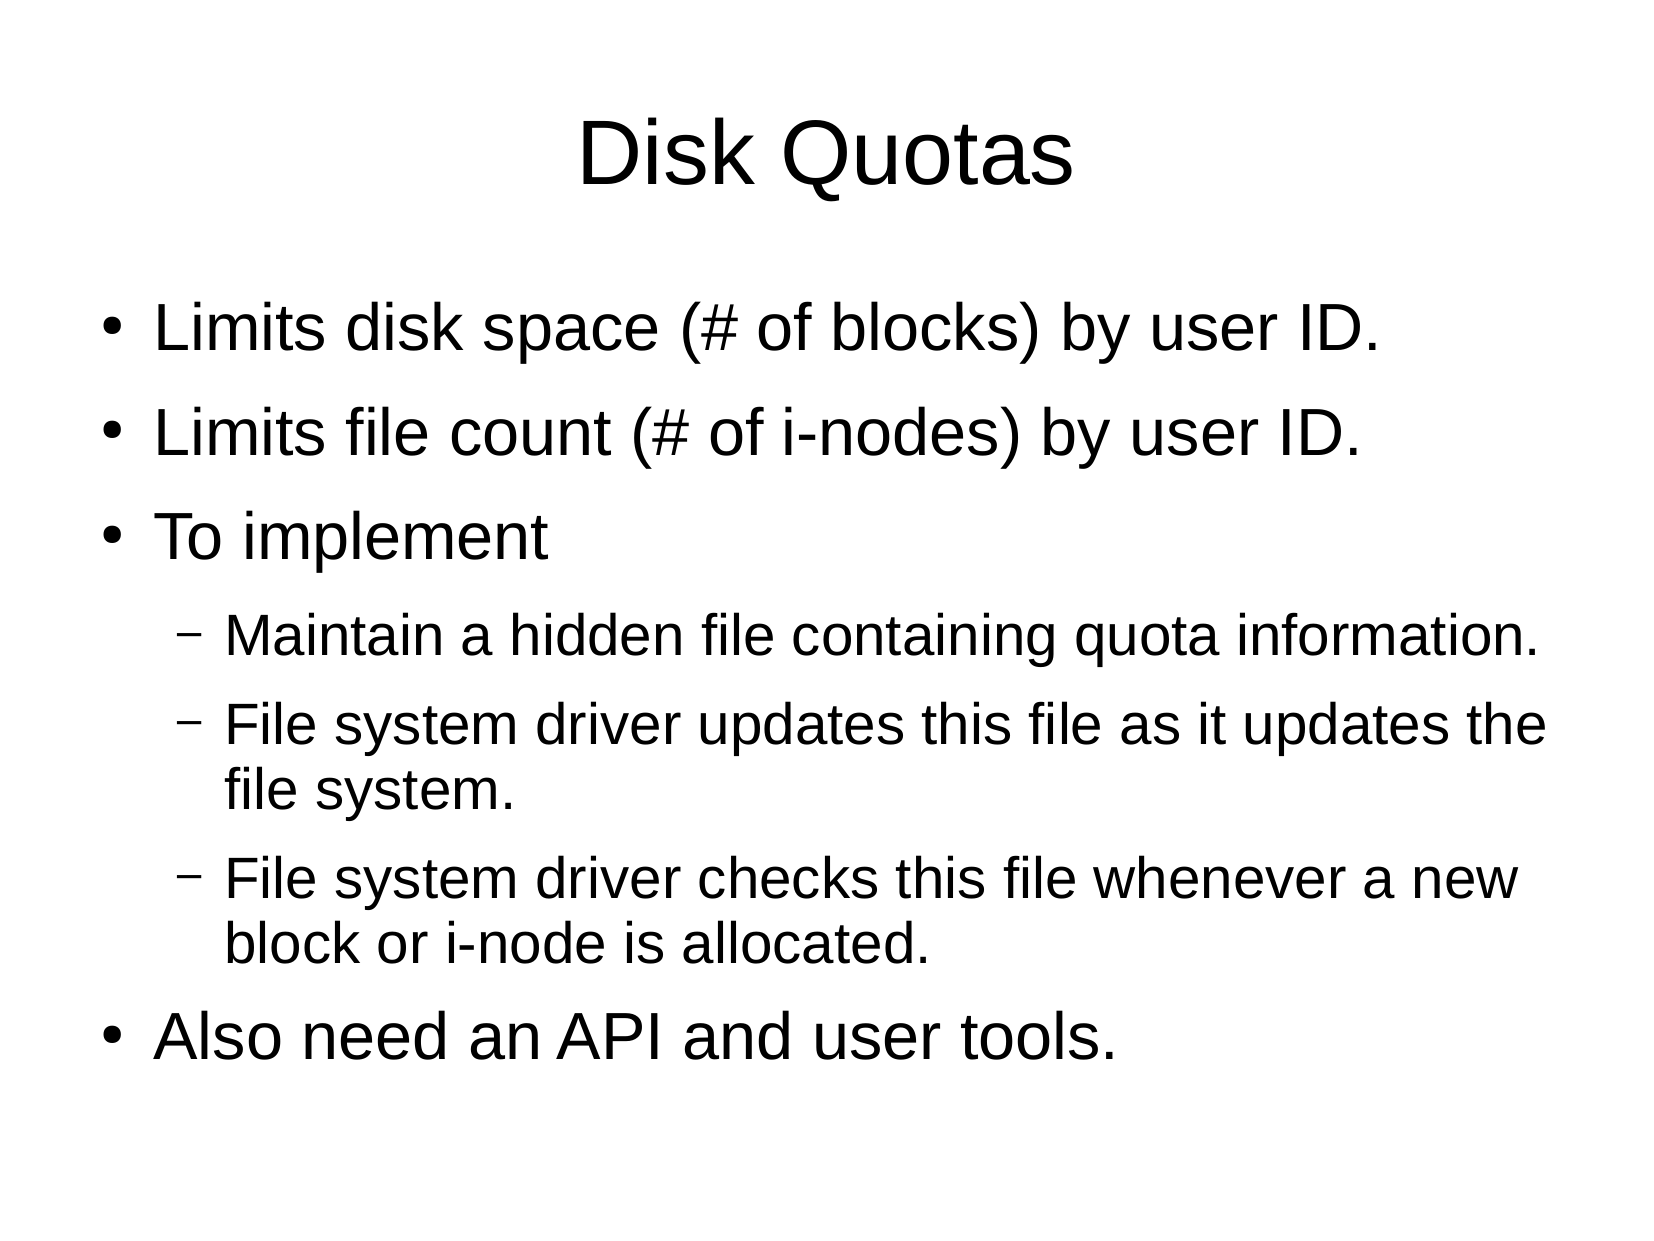

# Disk Quotas
Limits disk space (# of blocks) by user ID.
Limits file count (# of i-nodes) by user ID.
To implement
Maintain a hidden file containing quota information.
File system driver updates this file as it updates the file system.
File system driver checks this file whenever a new block or i-node is allocated.
Also need an API and user tools.